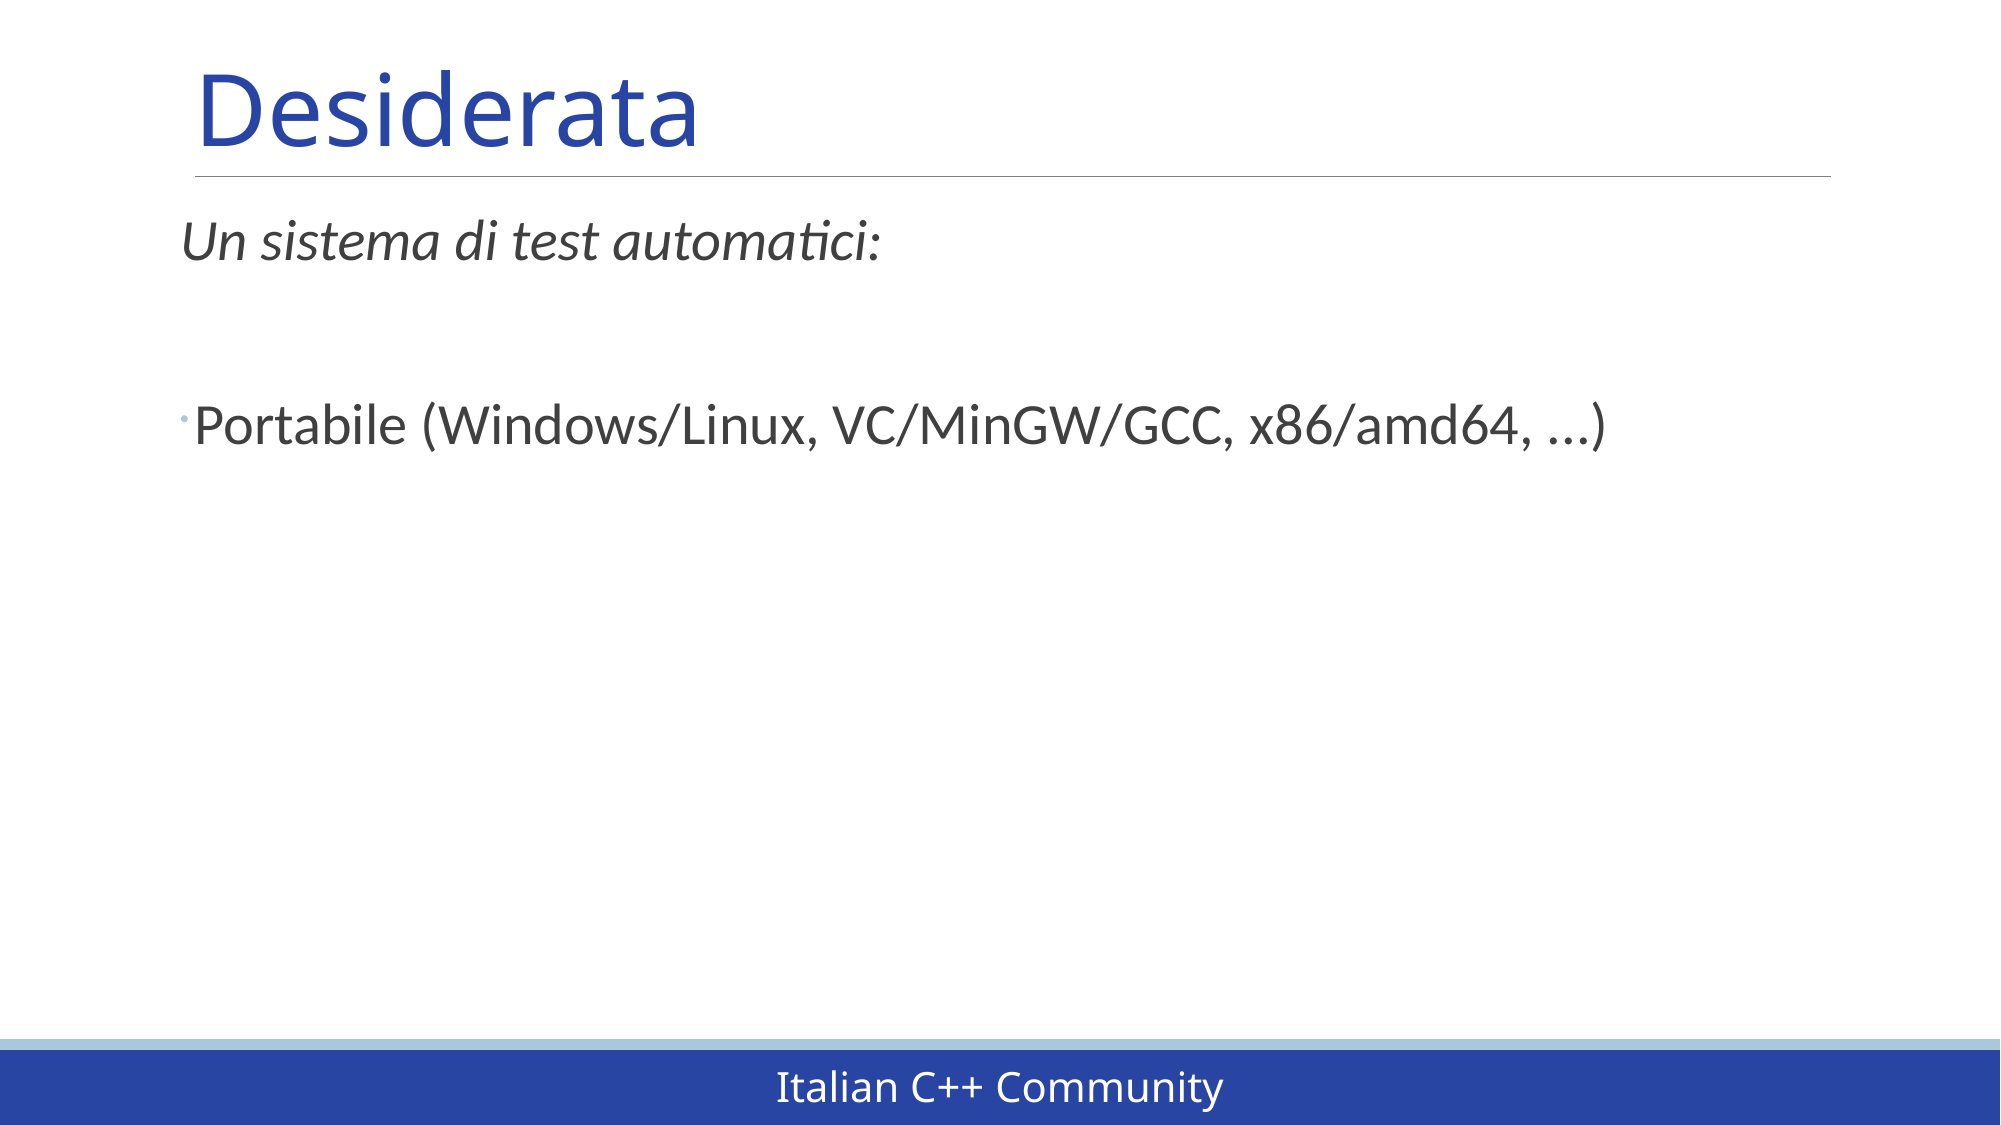

# Desiderata
Un sistema di test automatici:
Portabile (Windows/Linux, VC/MinGW/GCC, x86/amd64, ...)